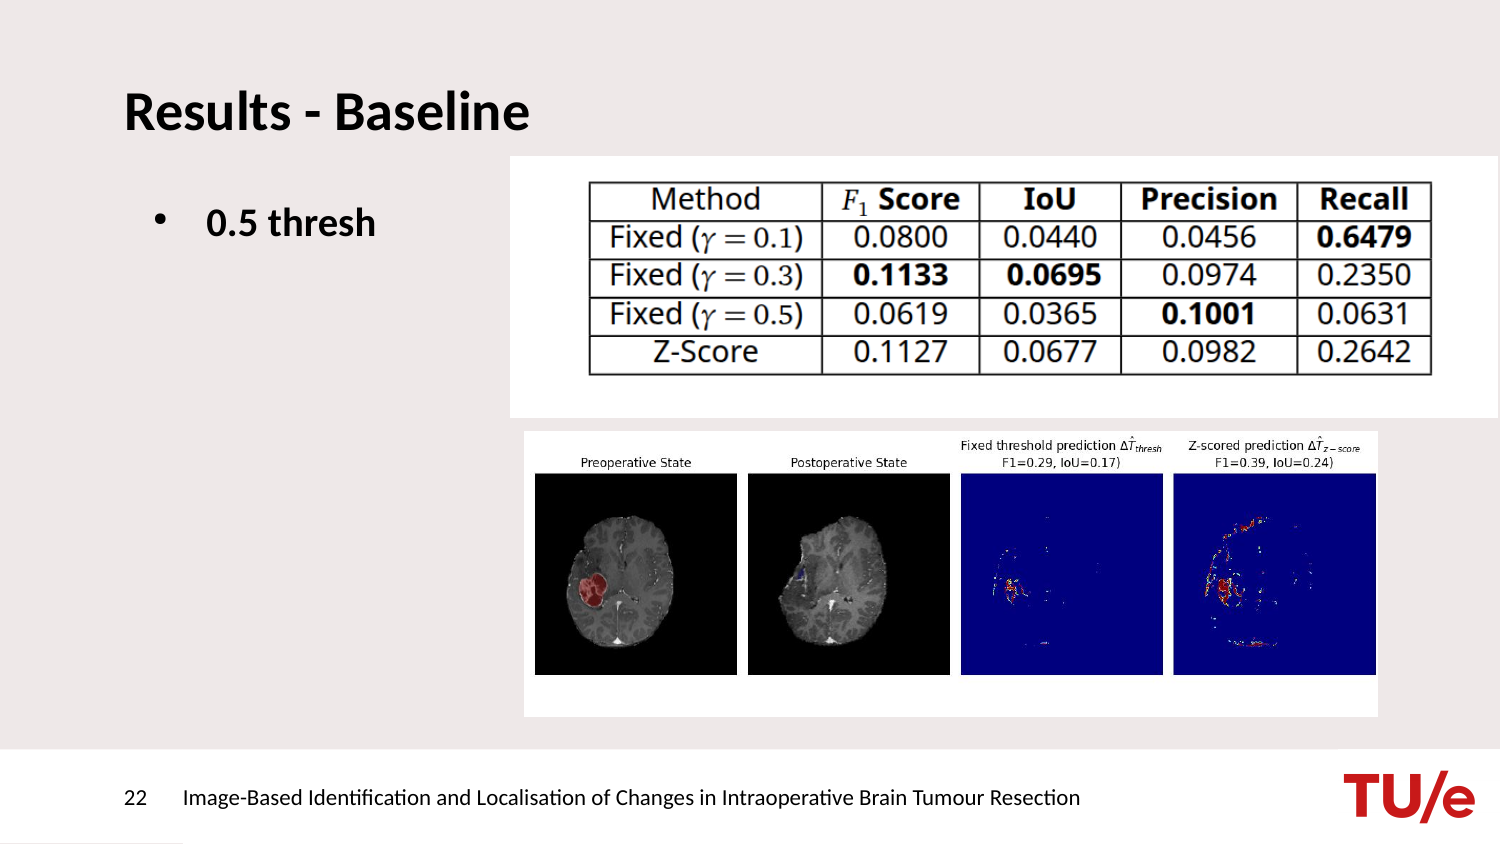

# Results - Baseline
0.5 thresh
22
Image-Based Identification and Localisation of Changes in Intraoperative Brain Tumour Resection